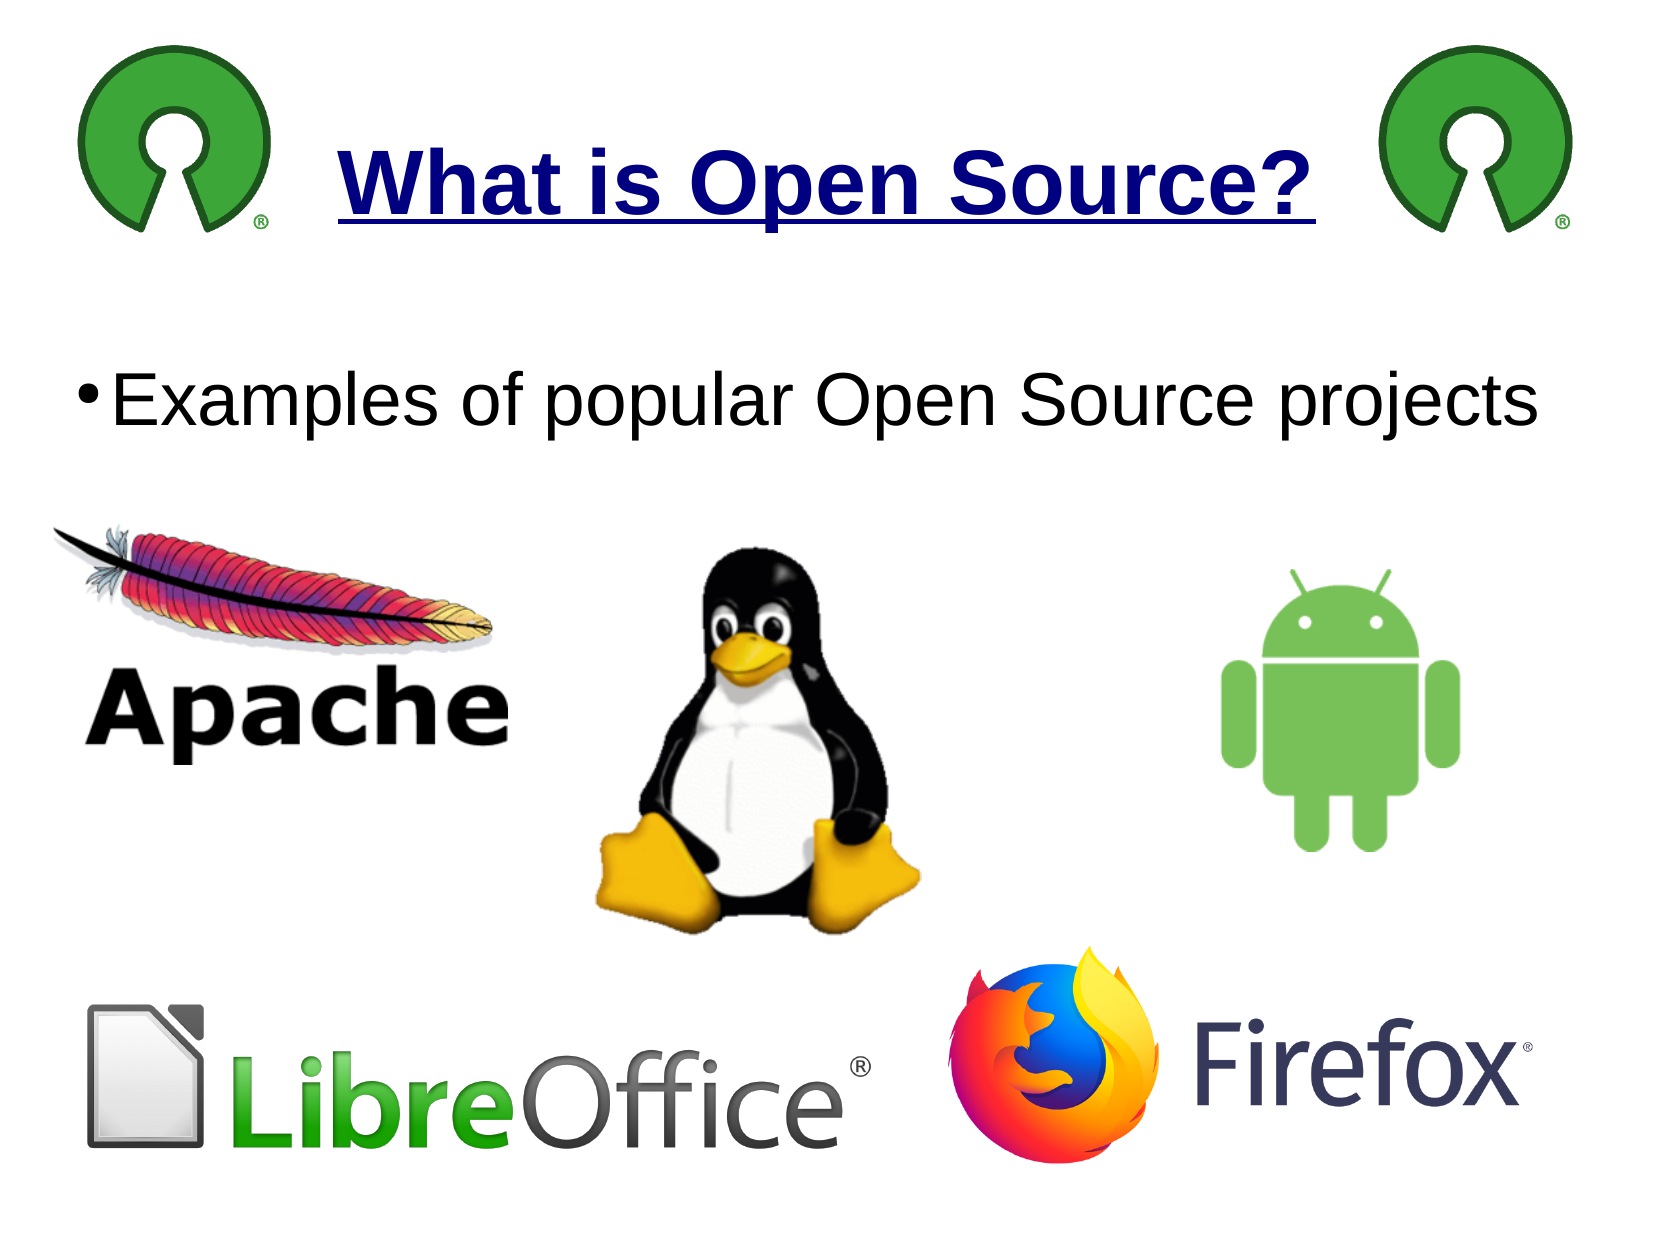

# What is Open Source?
Examples of popular Open Source projects